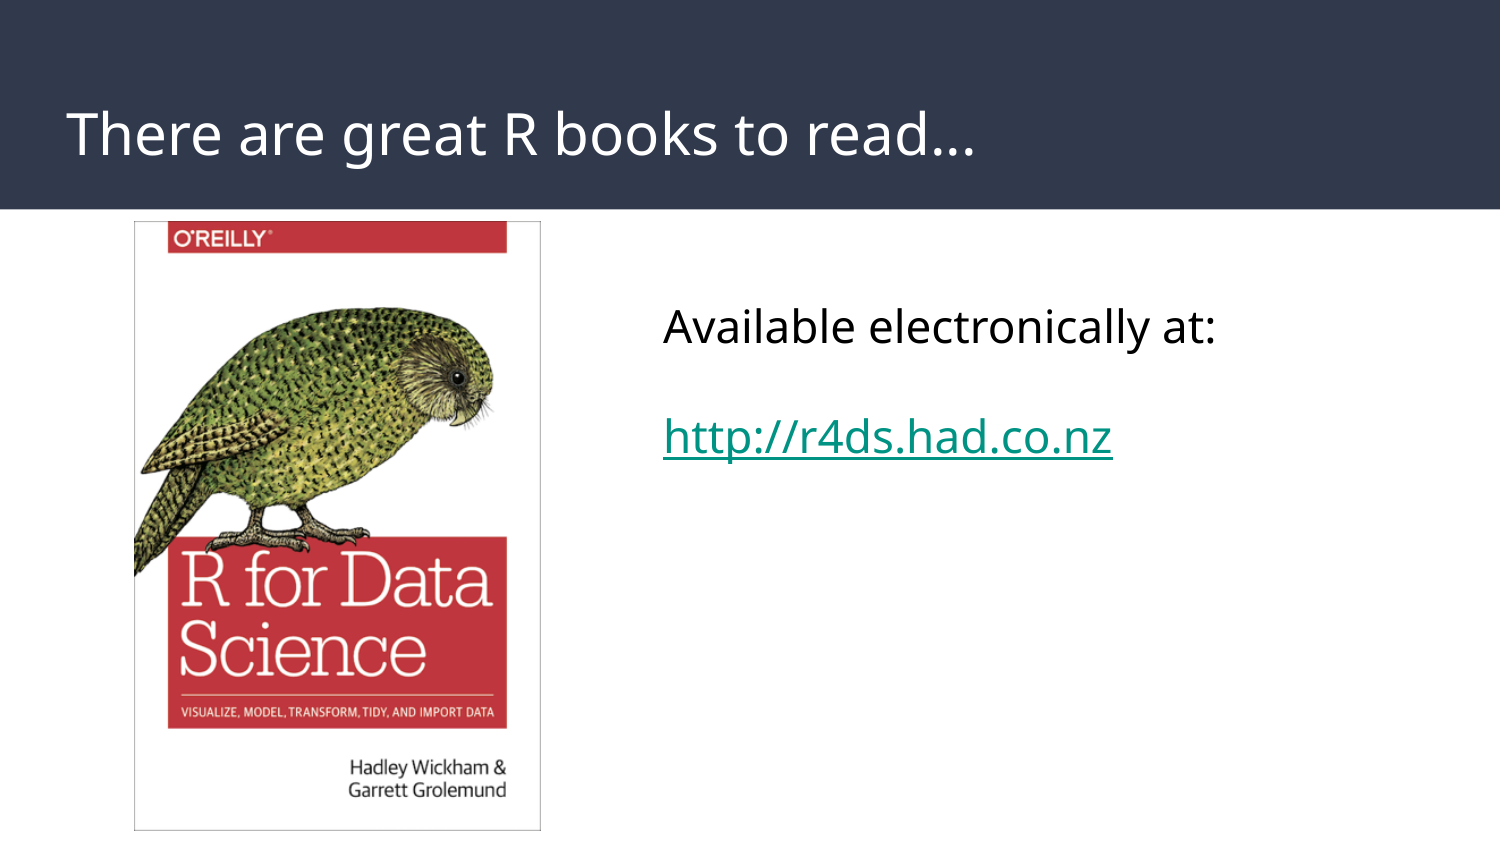

# There are great R books to read...
Available electronically at:
http://r4ds.had.co.nz